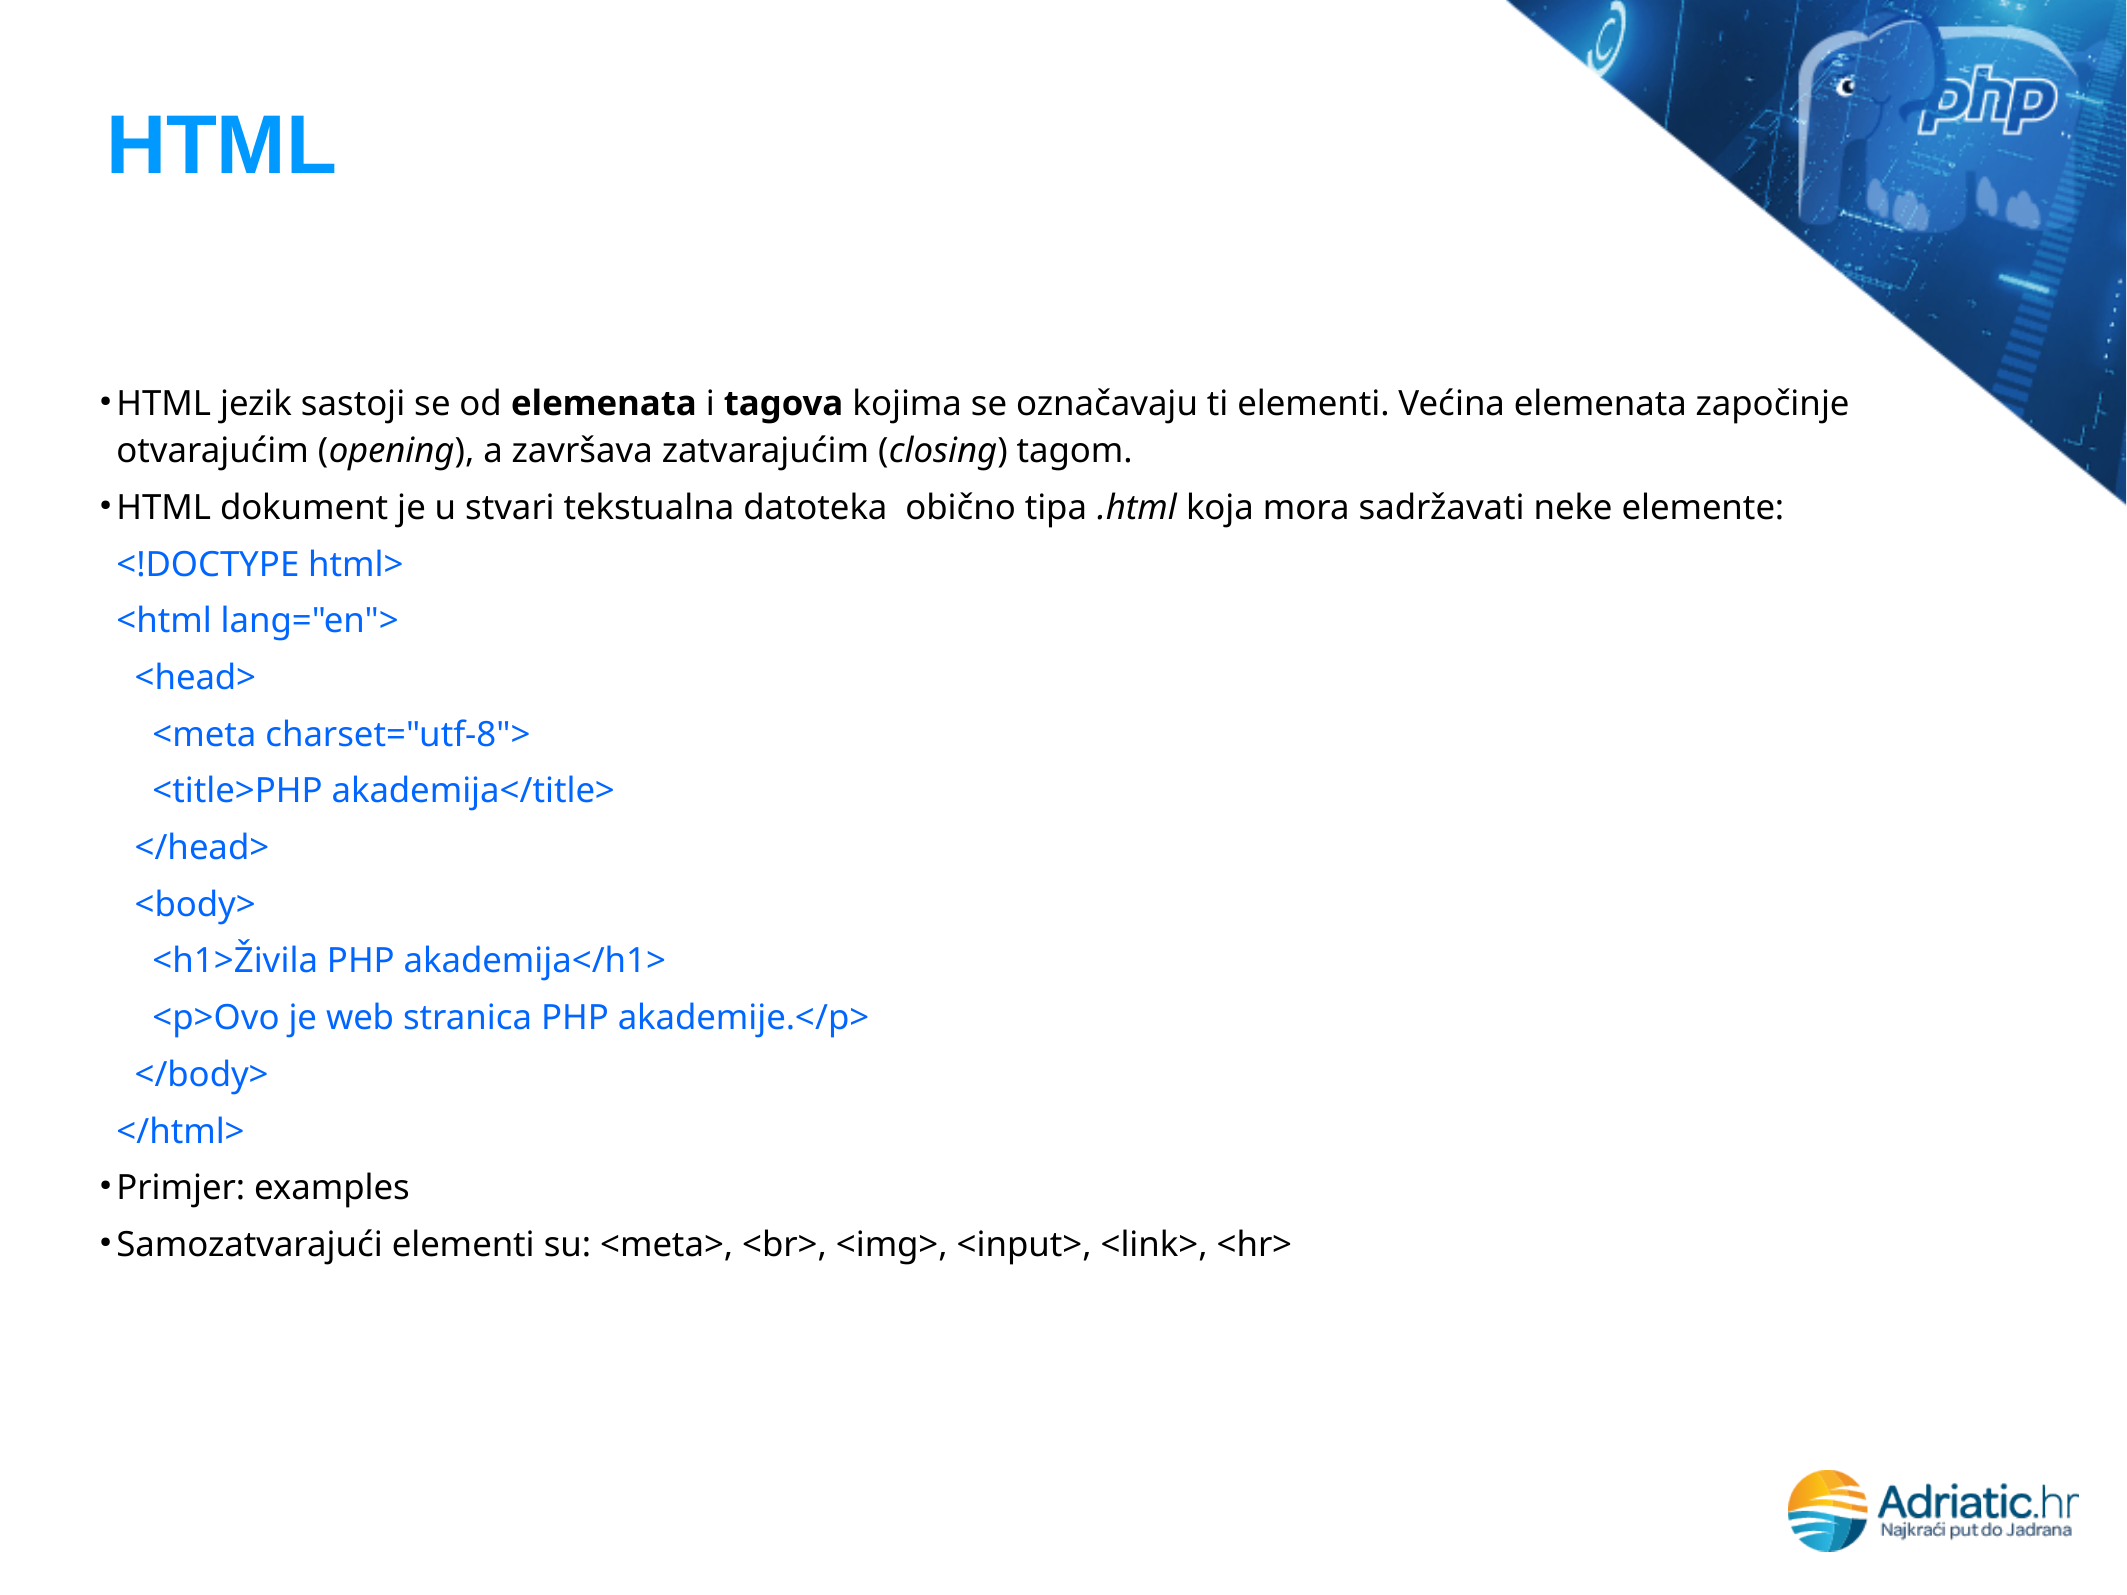

# HTML
HTML jezik sastoji se od elemenata i tagova kojima se označavaju ti elementi. Većina elemenata započinje otvarajućim (opening), a završava zatvarajućim (closing) tagom.
HTML dokument je u stvari tekstualna datoteka obično tipa .html koja mora sadržavati neke elemente:
<!DOCTYPE html>
<html lang="en">
 <head>
 <meta charset="utf-8">
 <title>PHP akademija</title>
 </head>
 <body>
 <h1>Živila PHP akademija</h1>
 <p>Ovo je web stranica PHP akademije.</p>
 </body>
</html>
Primjer: examples
Samozatvarajući elementi su: <meta>, <br>, <img>, <input>, <link>, <hr>